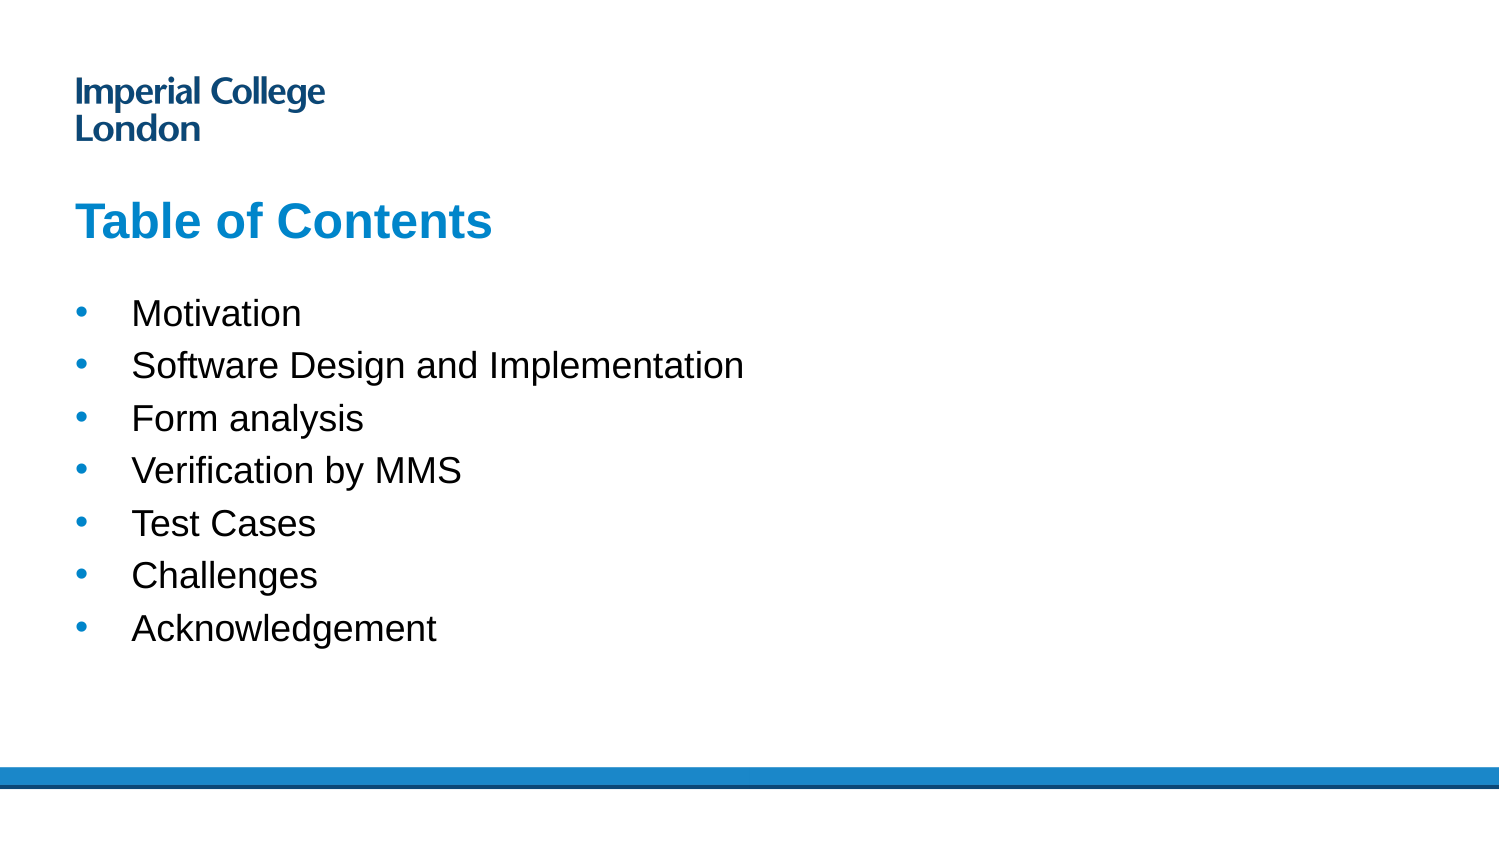

# Table of Contents
Motivation
Software Design and Implementation
Form analysis
Verification by MMS
Test Cases
Challenges
Acknowledgement